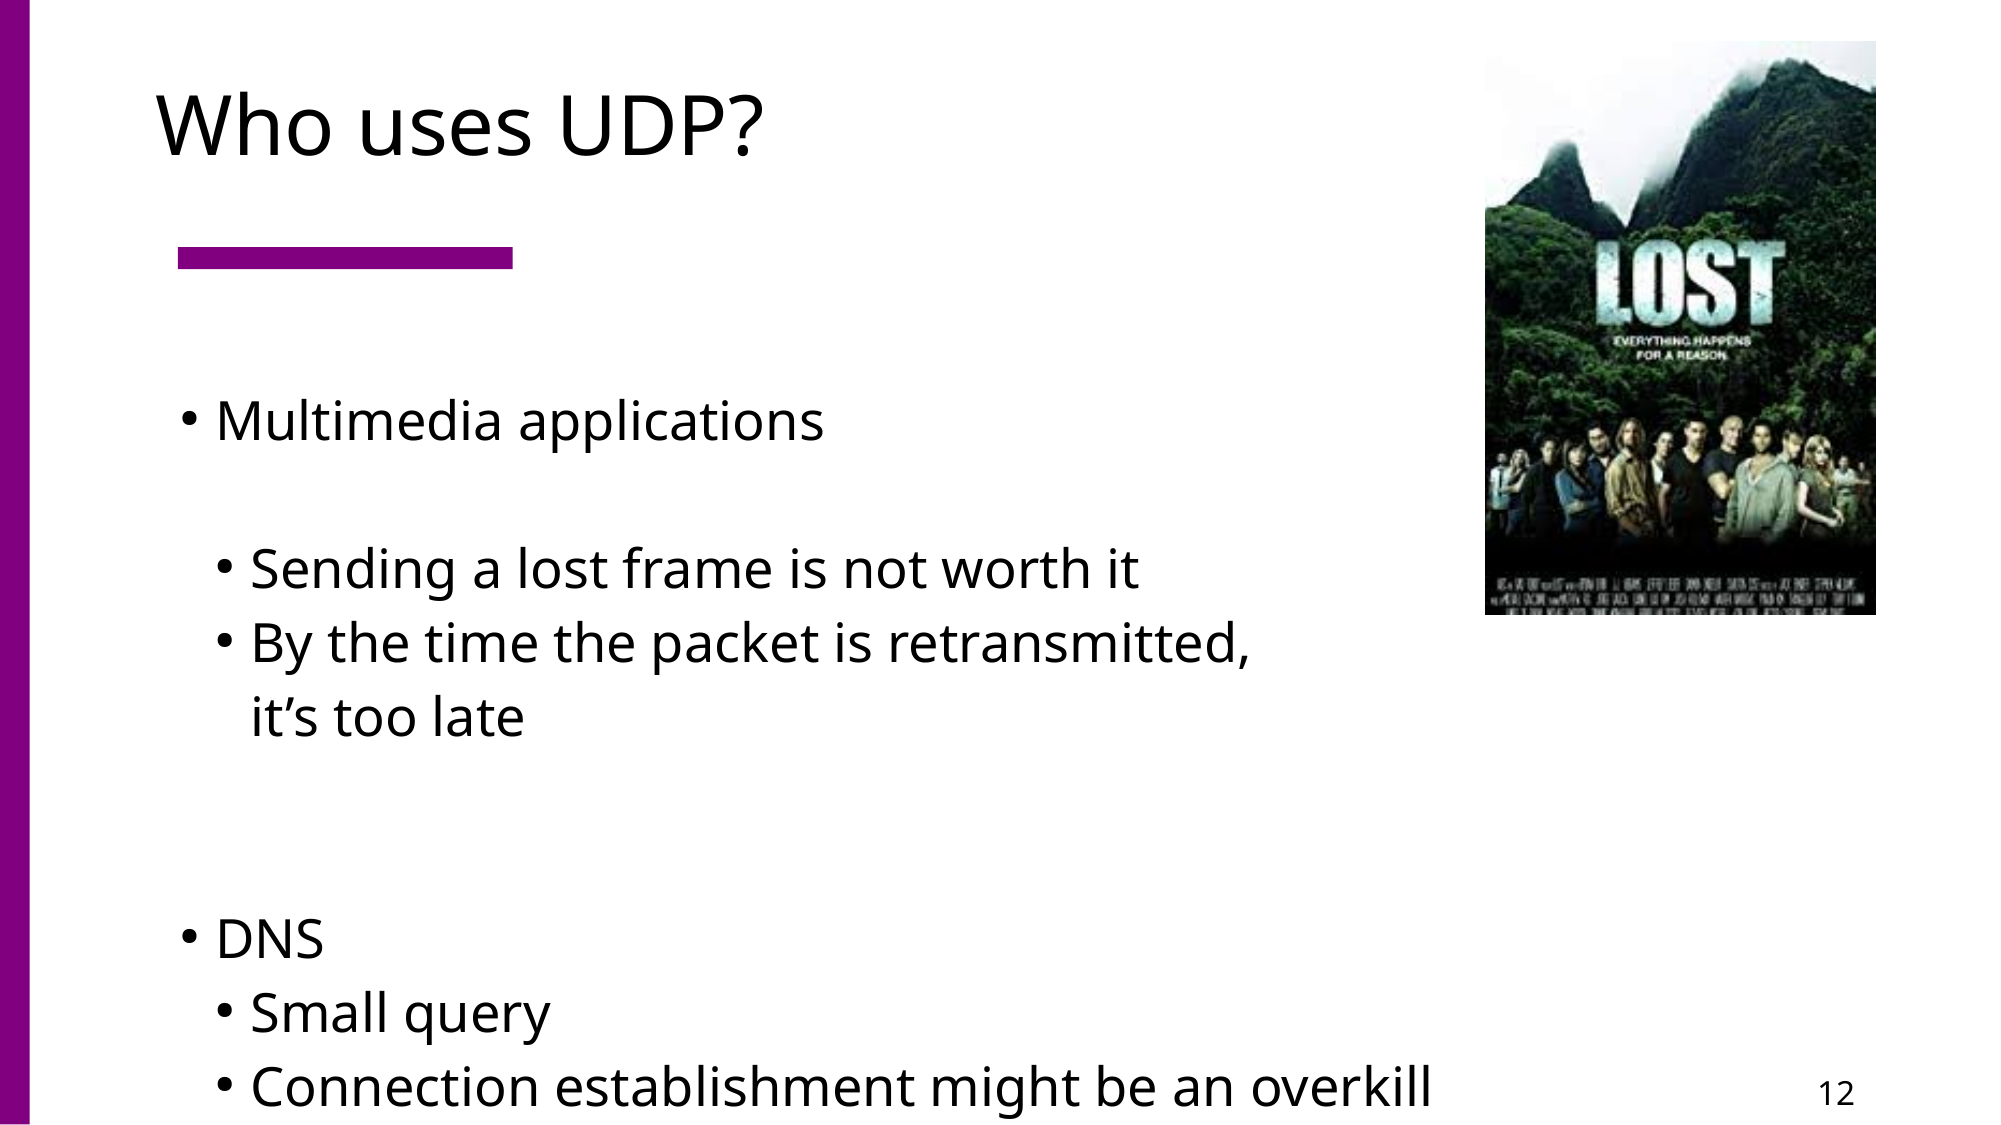

# Who uses UDP?
Multimedia applications
Sending a lost frame is not worth it
By the time the packet is retransmitted,
it’s too late
DNS
Small query
Connection establishment might be an overkill